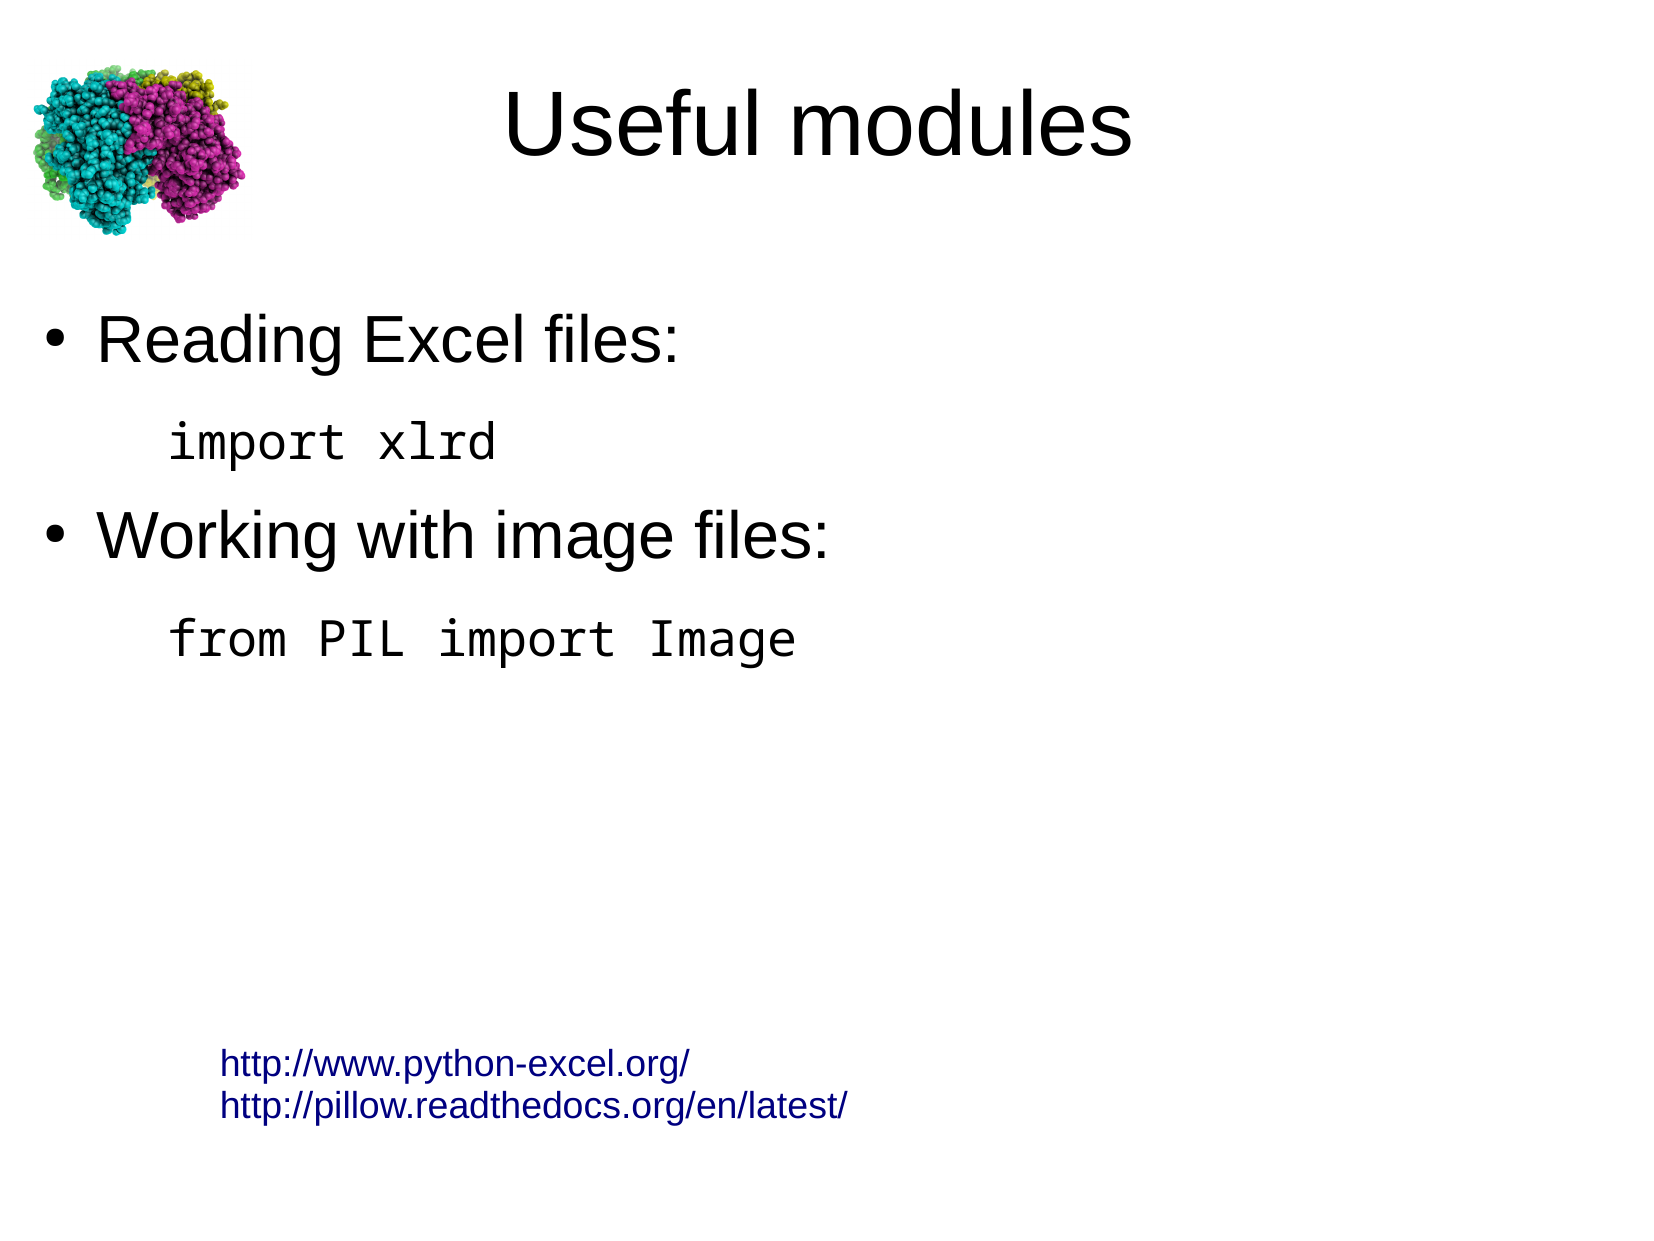

# Useful modules
Reading Excel files:
import xlrd
Working with image files:
from PIL import Image
http://www.python-excel.org/
http://pillow.readthedocs.org/en/latest/